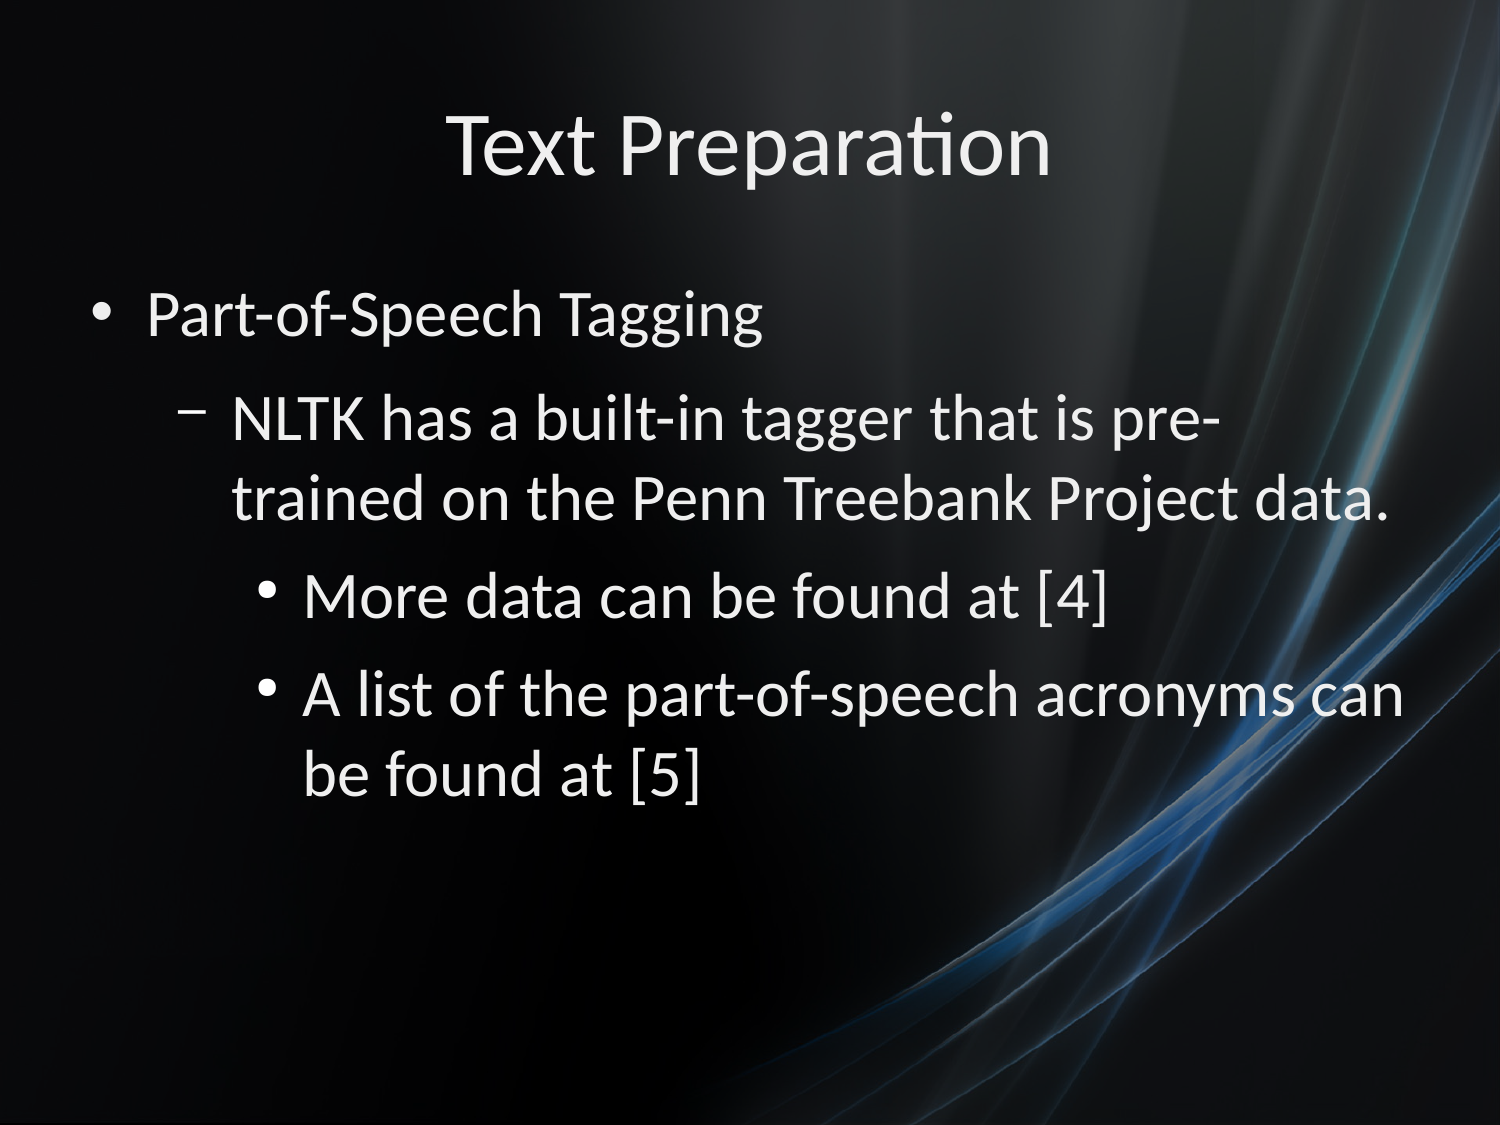

# Text Preparation
Part-of-Speech Tagging
NLTK has a built-in tagger that is pre-trained on the Penn Treebank Project data.
More data can be found at [4]
A list of the part-of-speech acronyms can be found at [5]